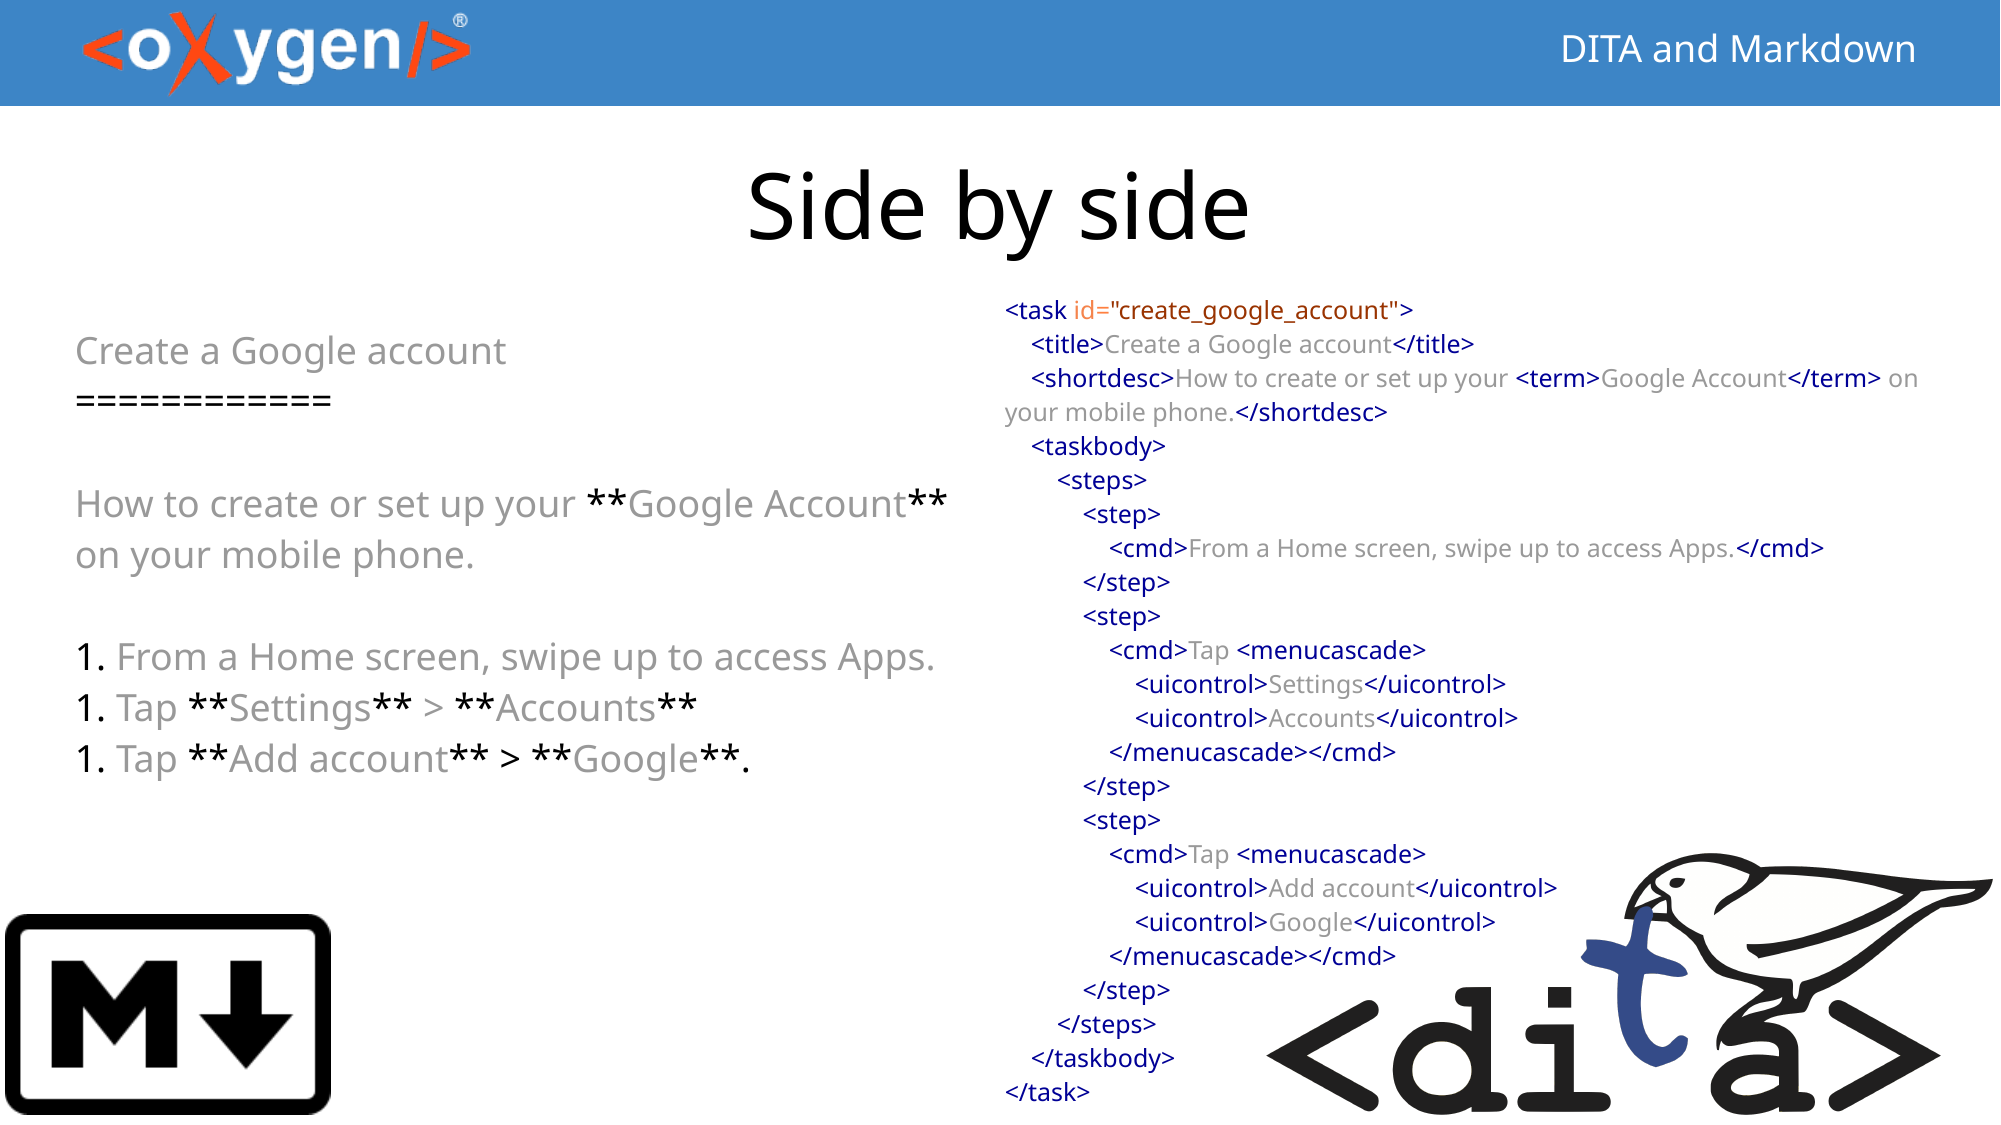

# Side by side
<task id="create_google_account">
 <title>Create a Google account</title>
 <shortdesc>How to create or set up your <term>Google Account</term> on your mobile phone.</shortdesc>
 <taskbody>
 <steps>
 <step>
 <cmd>From a Home screen, swipe up to access Apps.</cmd>
 </step>
 <step>
 <cmd>Tap <menucascade>
 <uicontrol>Settings</uicontrol>
 <uicontrol>Accounts</uicontrol>
 </menucascade></cmd>
 </step>
 <step>
 <cmd>Tap <menucascade>
 <uicontrol>Add account</uicontrol>
 <uicontrol>Google</uicontrol>
 </menucascade></cmd>
 </step>
 </steps>
 </taskbody>
</task>
Create a Google account
============
How to create or set up your **Google Account** on your mobile phone.
1. From a Home screen, swipe up to access Apps.
1. Tap **Settings** > **Accounts**
1. Tap **Add account** > **Google**.